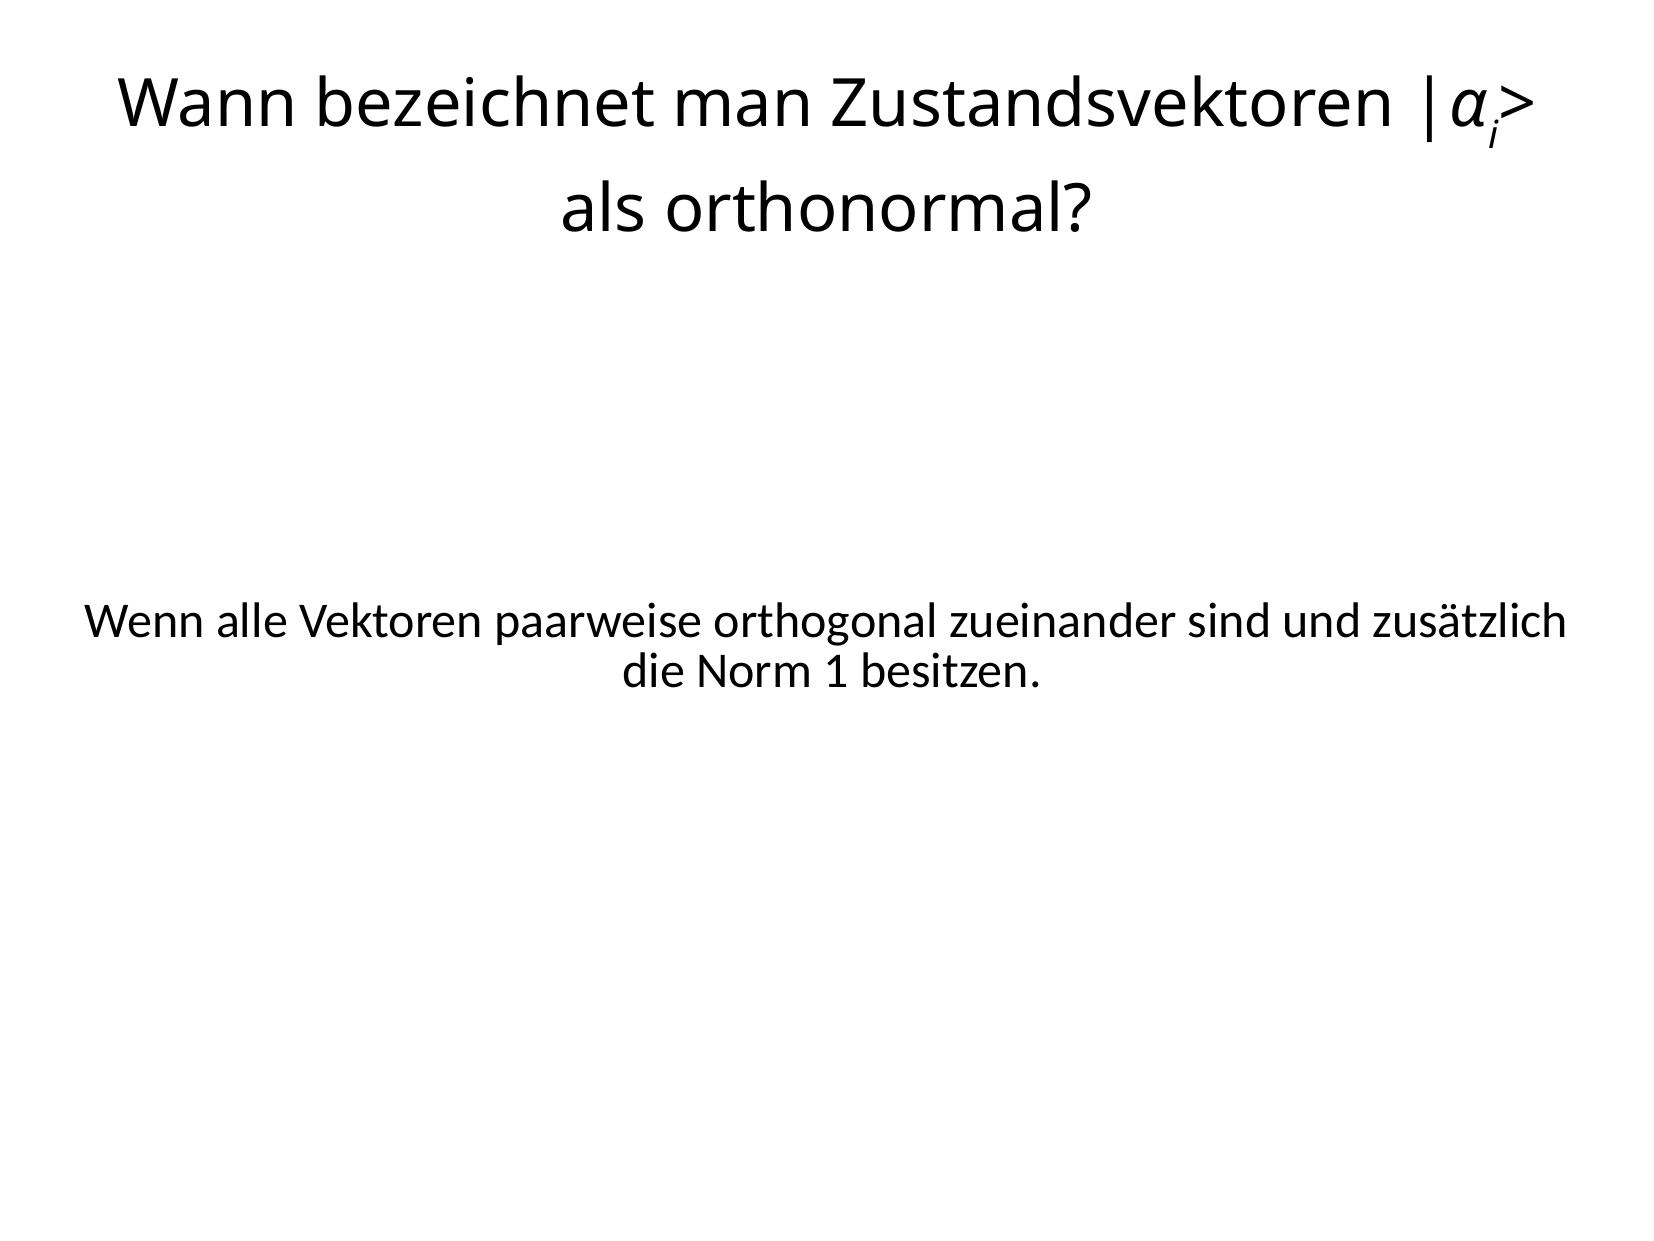

# Wann bezeichnet man Zustandsvektoren |αi> als orthonormal?
Wenn alle Vektoren paarweise orthogonal zueinander sind und zusätzlich die Norm 1 besitzen.